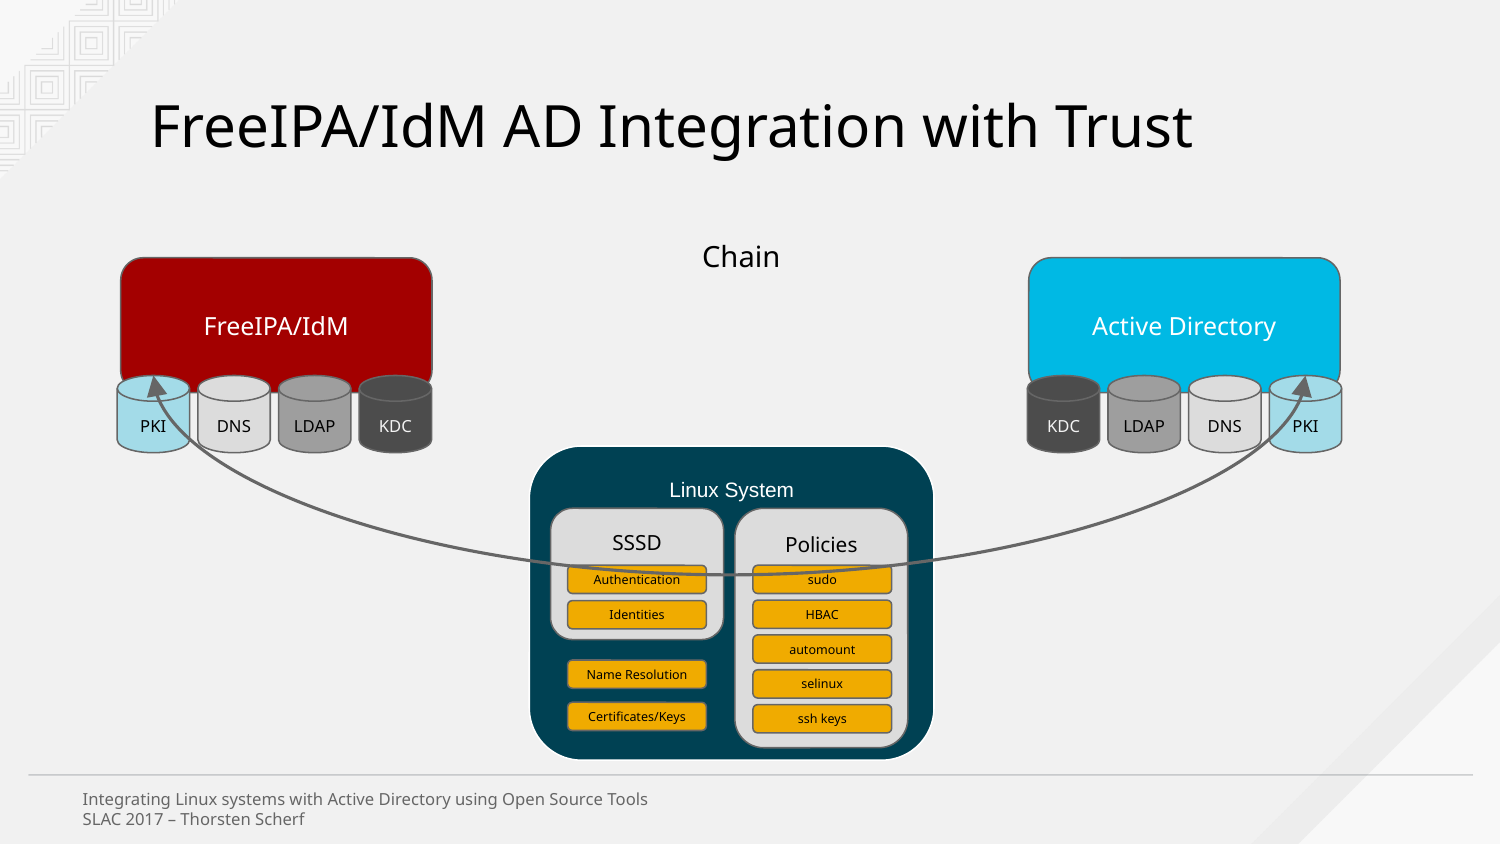

# FreeIPA/IdM AD Integration with Trust
Chain
FreeIPA/IdM
Active Directory
PKI
DNS
LDAP
KDC
KDC
LDAP
DNS
PKI
Linux System
SSSD
Policies
Authentication
sudo
HBAC
Identities
automount
Name Resolution
selinux
Certificates/Keys
ssh keys